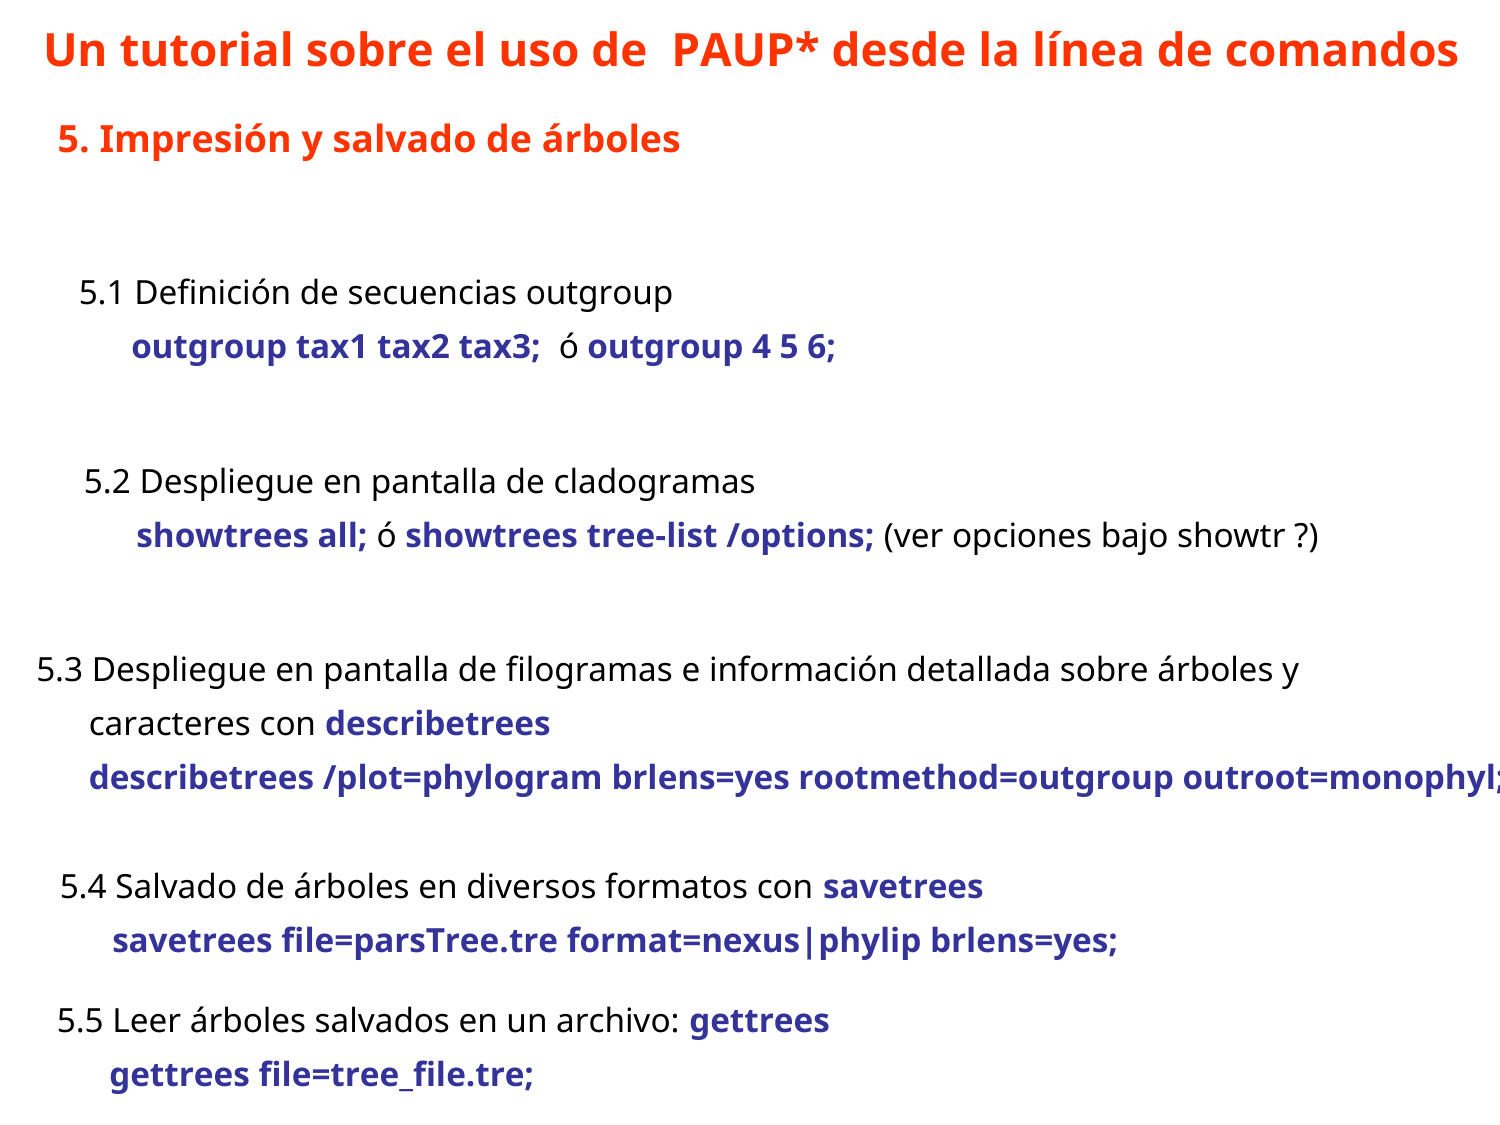

Un tutorial sobre el uso de PAUP* desde la línea de comandos
5. Impresión y salvado de árboles
5.1 Definición de secuencias outgroup
 outgroup tax1 tax2 tax3; ó outgroup 4 5 6;
5.2 Despliegue en pantalla de cladogramas
 showtrees all; ó showtrees tree-list /options; (ver opciones bajo showtr ?)
5.3 Despliegue en pantalla de filogramas e información detallada sobre árboles y
 caracteres con describetrees
 describetrees /plot=phylogram brlens=yes rootmethod=outgroup outroot=monophyl;
5.4 Salvado de árboles en diversos formatos con savetrees
 savetrees file=parsTree.tre format=nexus|phylip brlens=yes;
5.5 Leer árboles salvados en un archivo: gettrees
 gettrees file=tree_file.tre;